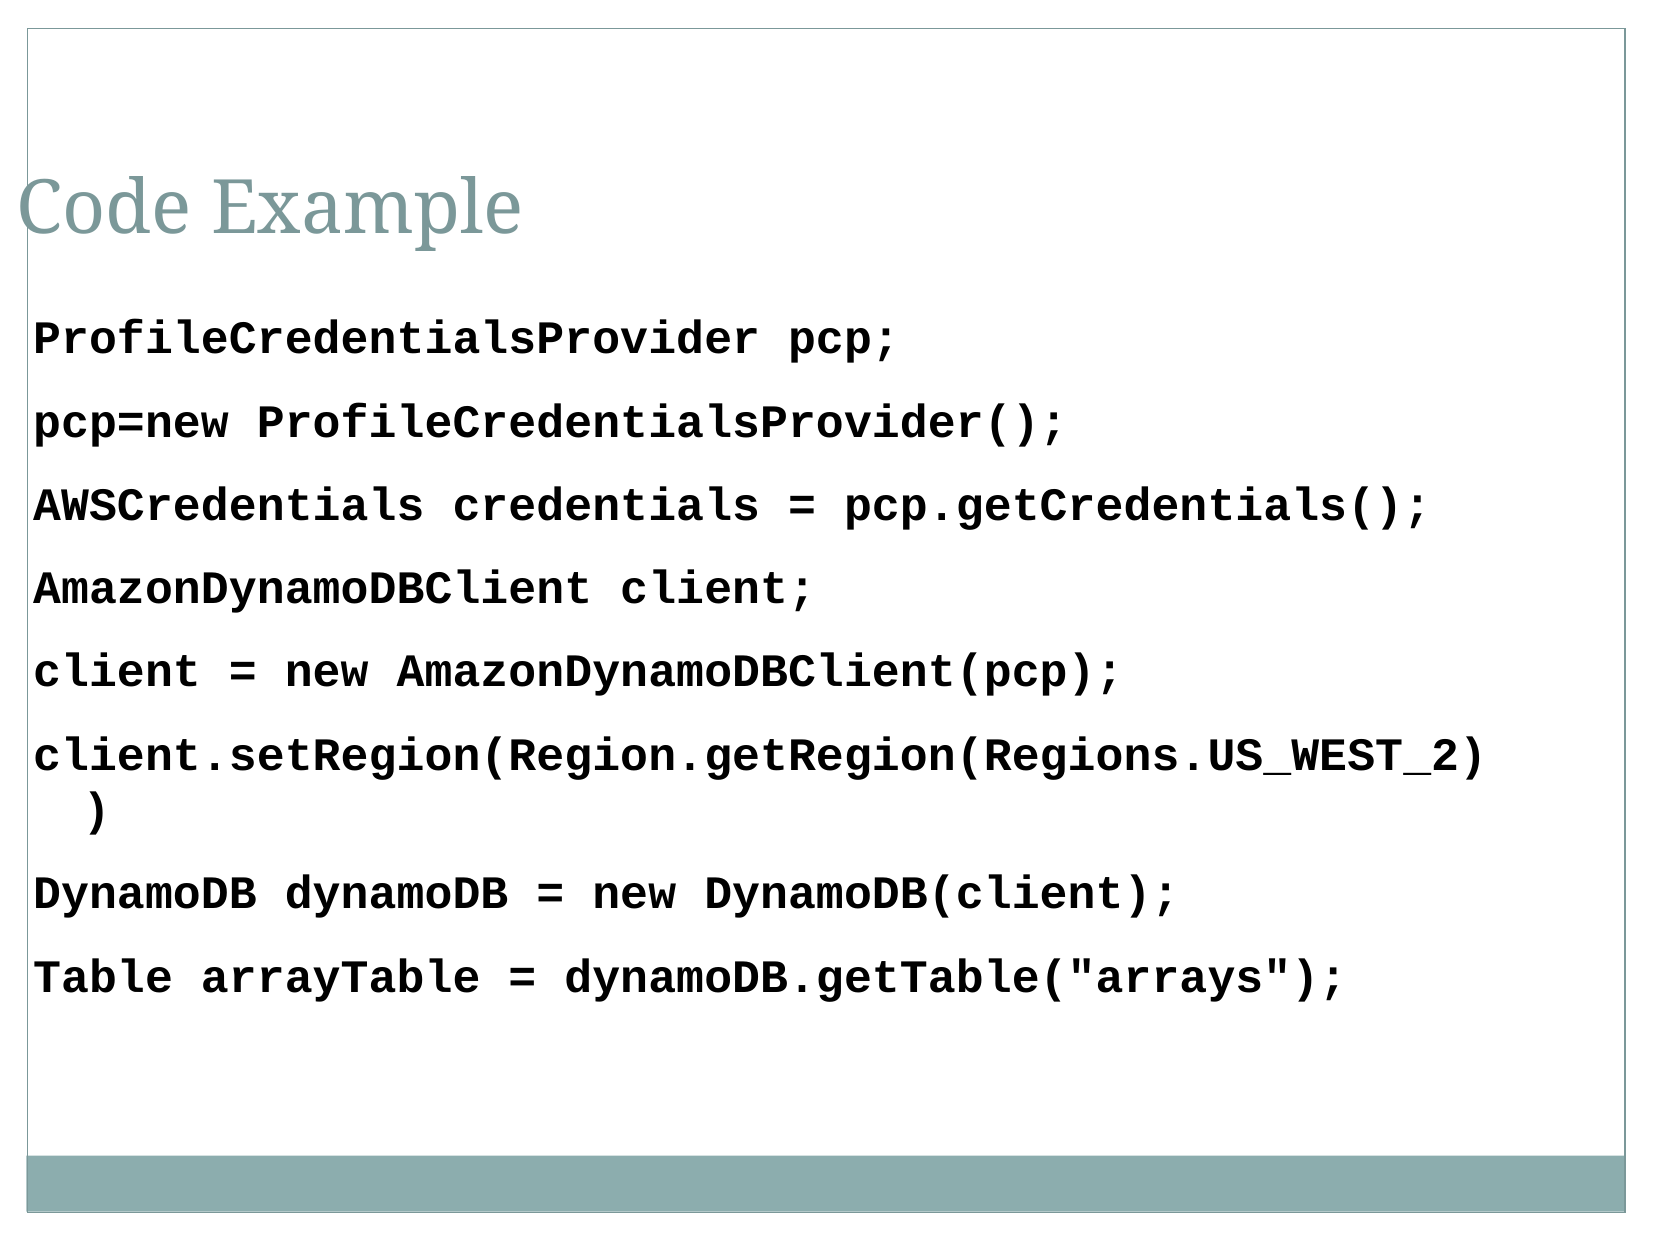

# Code Example
ProfileCredentialsProvider pcp;
pcp=new ProfileCredentialsProvider();
AWSCredentials credentials = pcp.getCredentials();
AmazonDynamoDBClient client;
client = new AmazonDynamoDBClient(pcp);
client.setRegion(Region.getRegion(Regions.US_WEST_2))
DynamoDB dynamoDB = new DynamoDB(client);
Table arrayTable = dynamoDB.getTable("arrays");